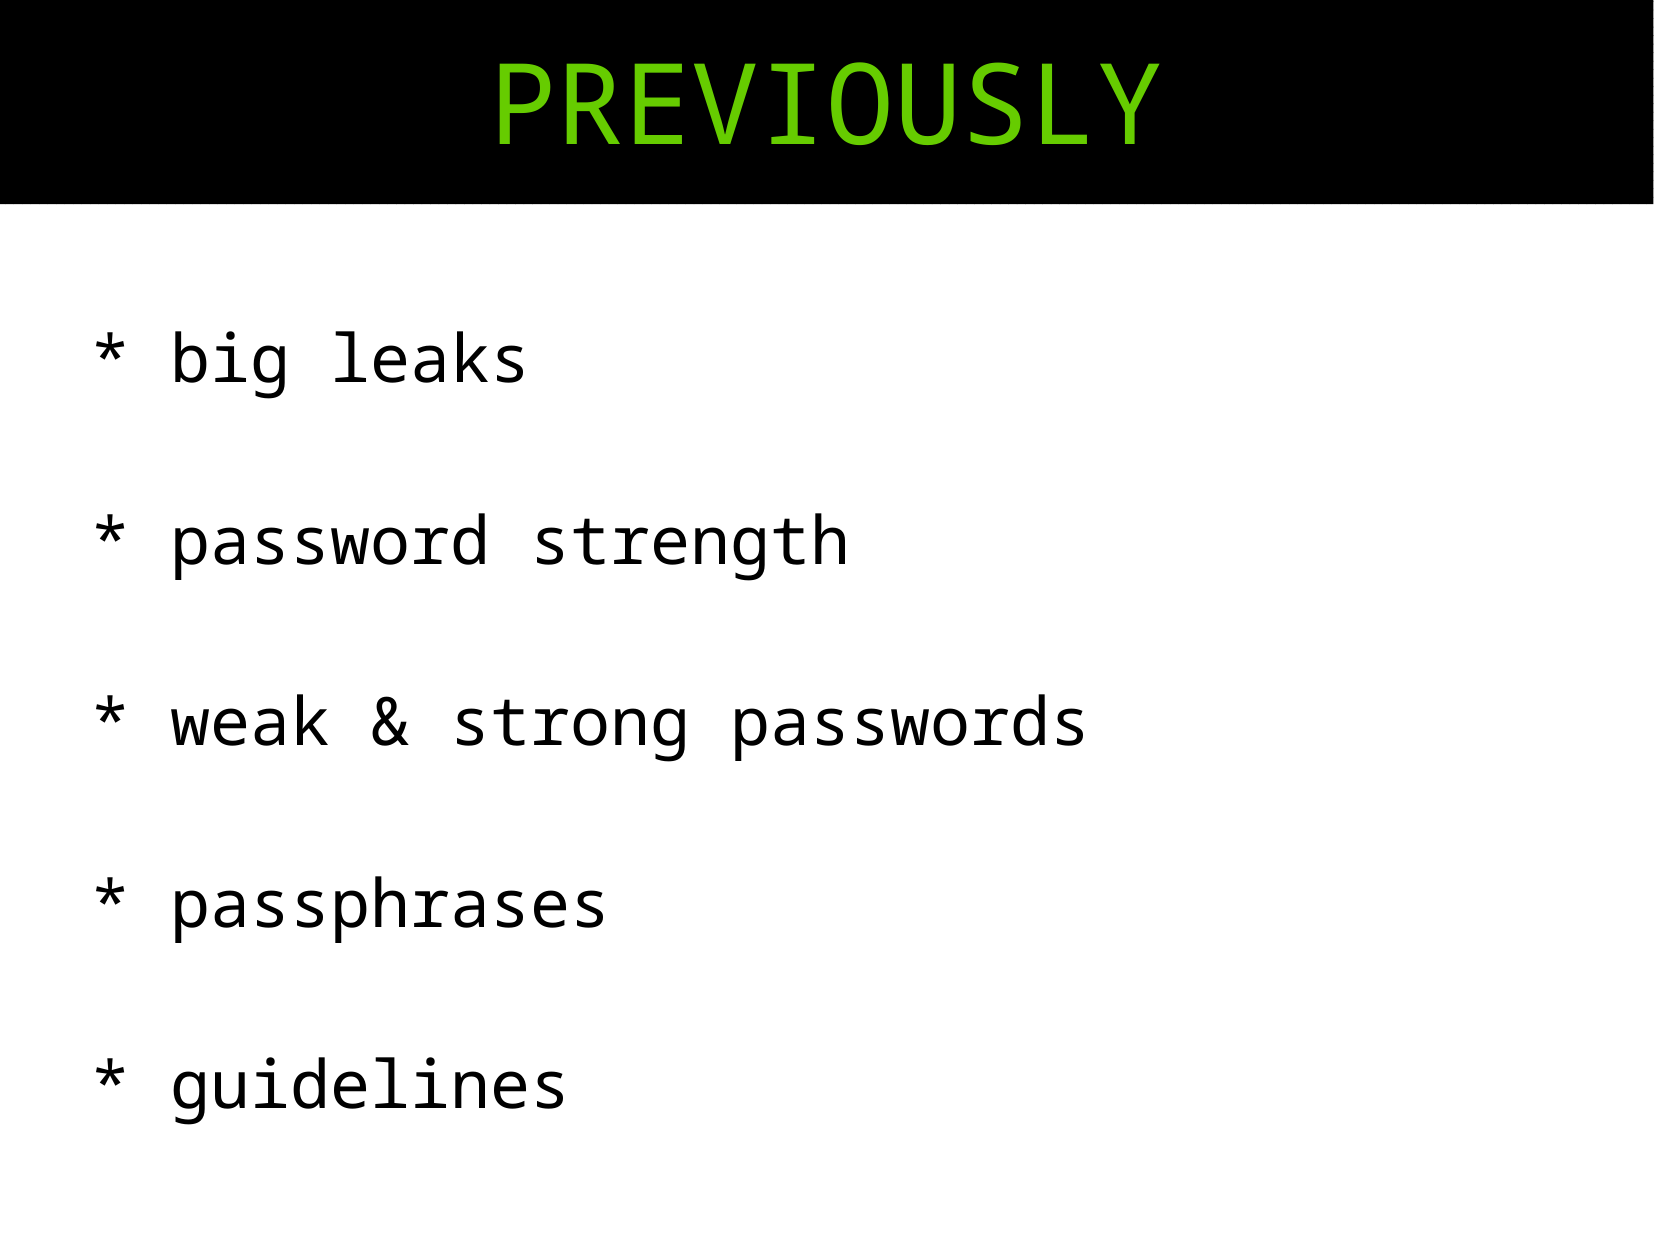

# PREVIOUSLY
* big leaks
* password strength
* weak & strong passwords
* passphrases
* guidelines